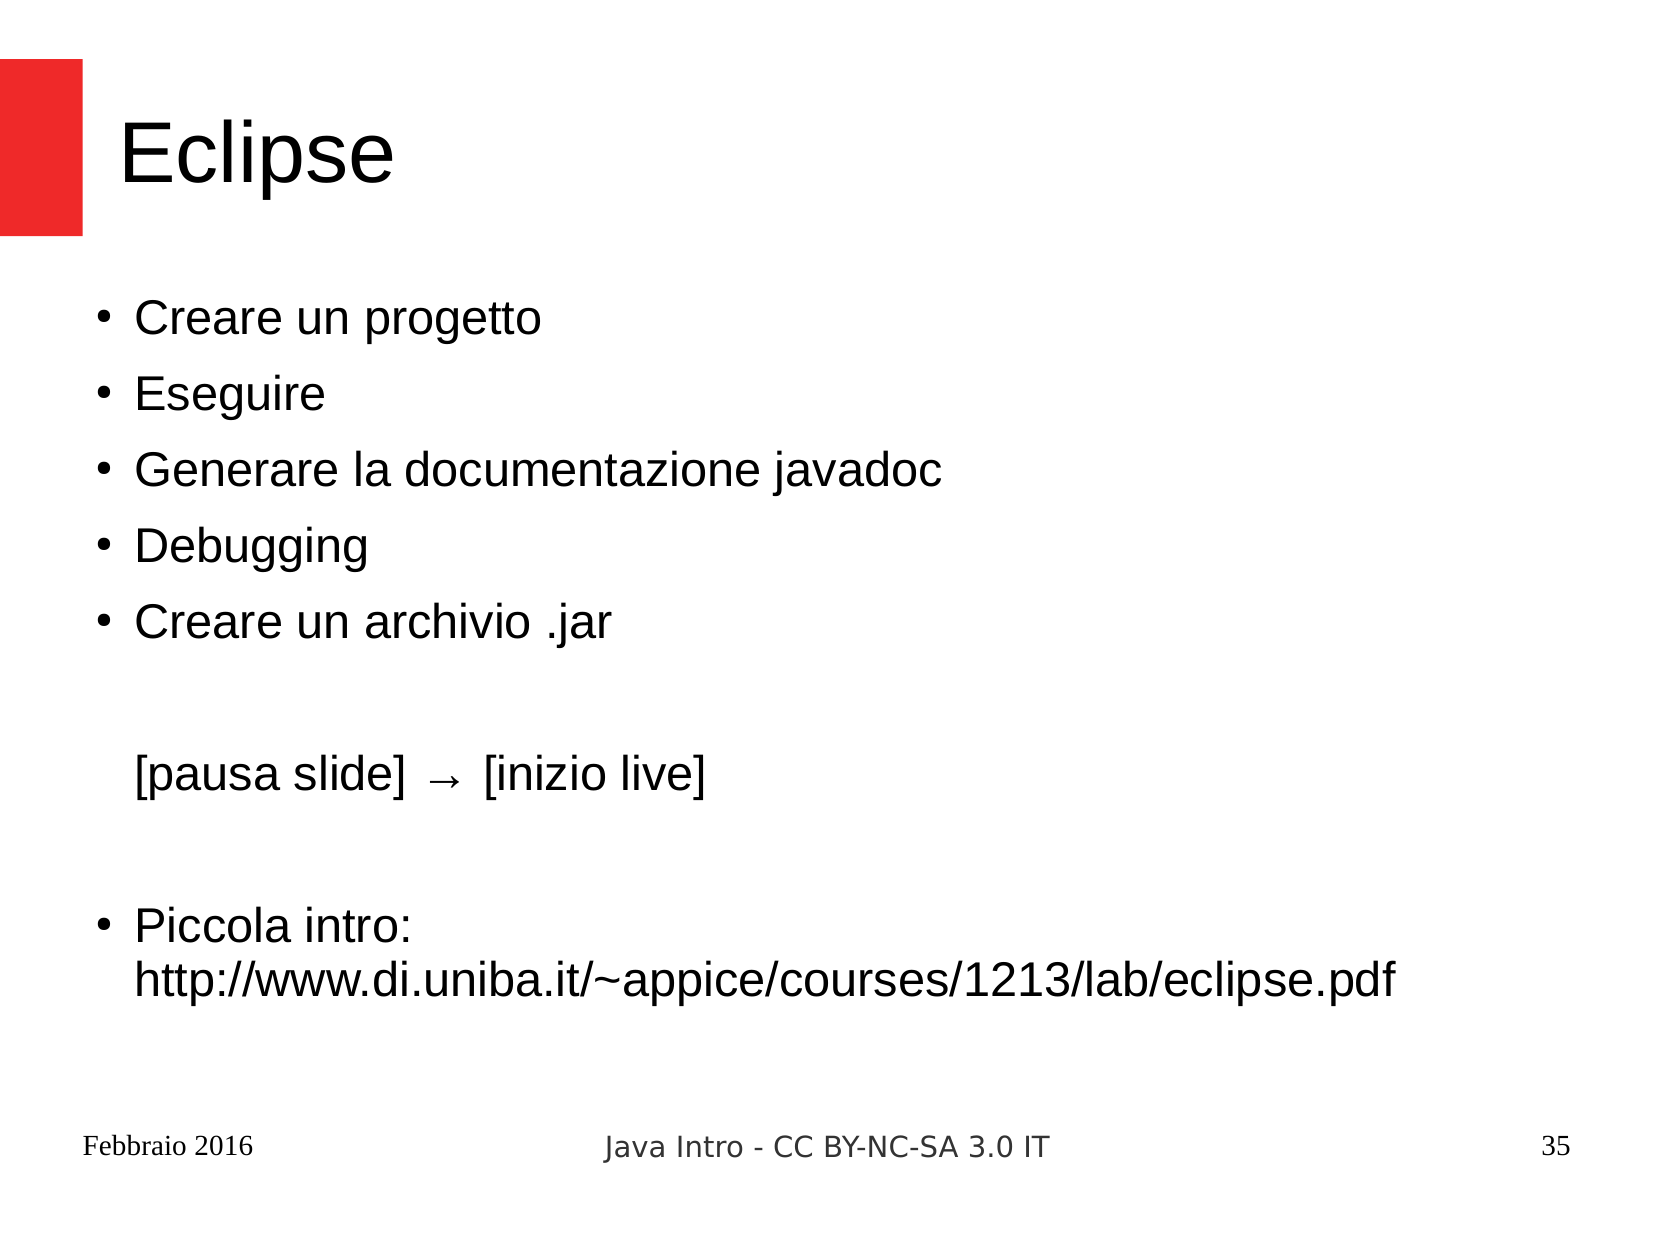

# Eclipse
Creare un progetto
Eseguire
Generare la documentazione javadoc
Debugging
Creare un archivio .jar
[pausa slide] → [inizio live]
Piccola intro: http://www.di.uniba.it/~appice/courses/1213/lab/eclipse.pdf
Your Date Here
Your Footer Here
35